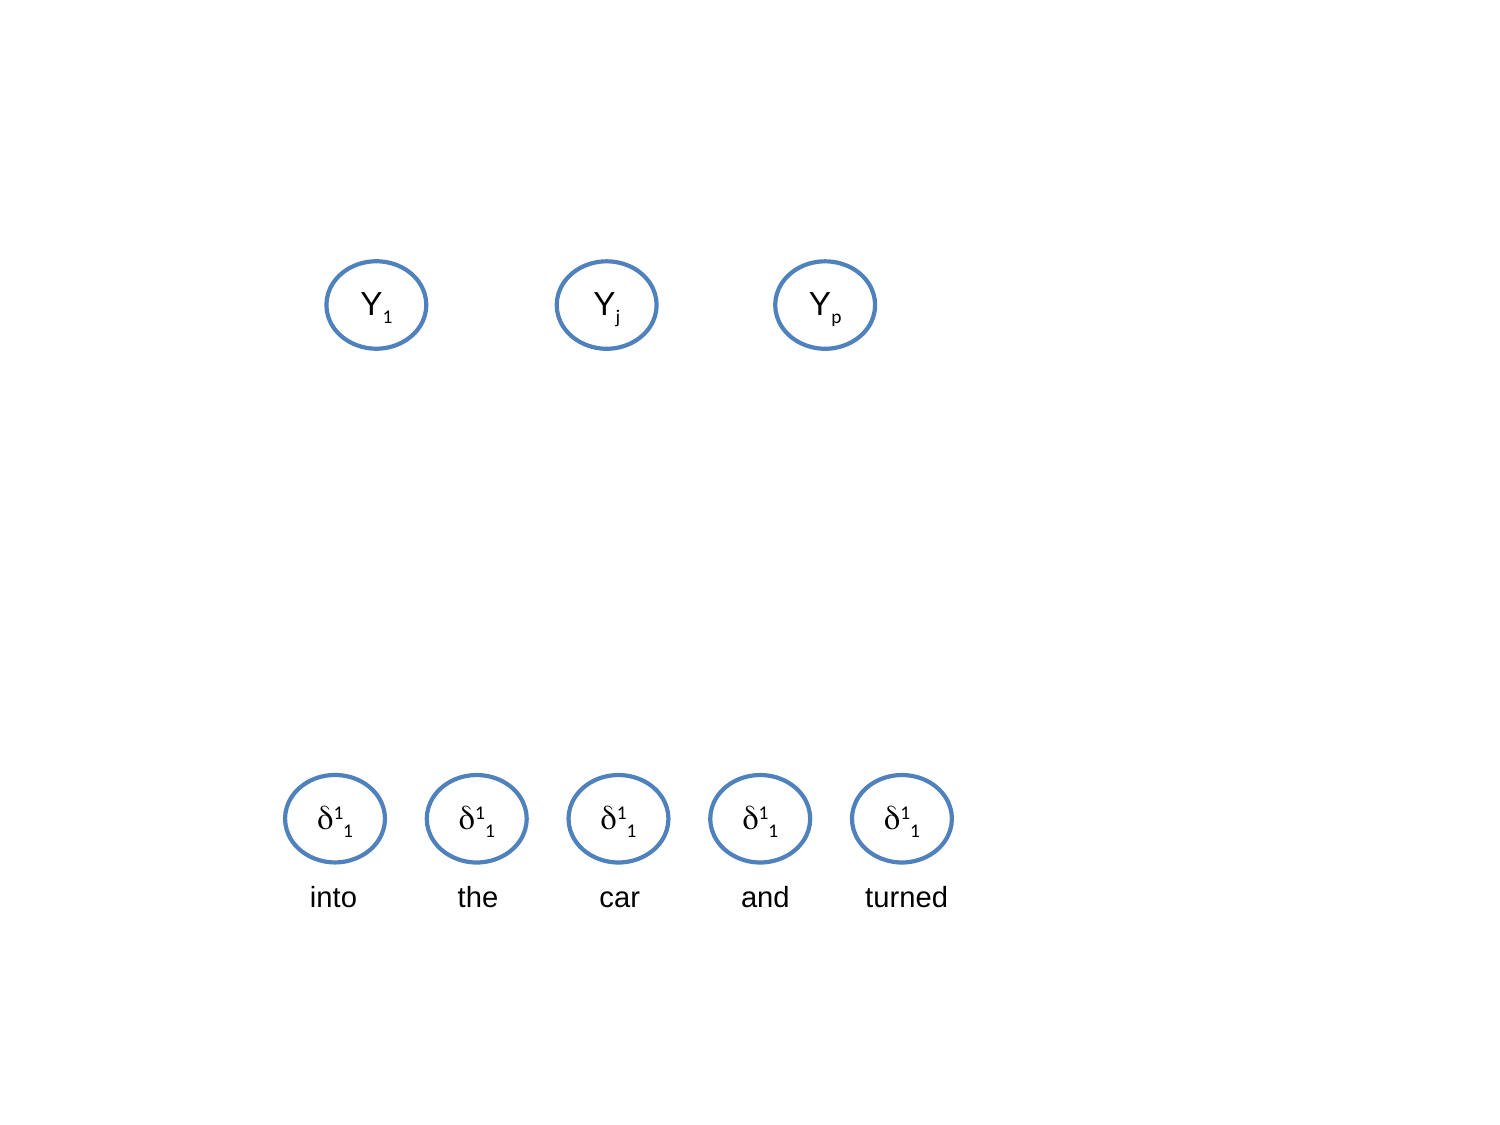

Y1
Yj
Yp
d11
d11
d11
d11
d11
into
the
car
and
turned